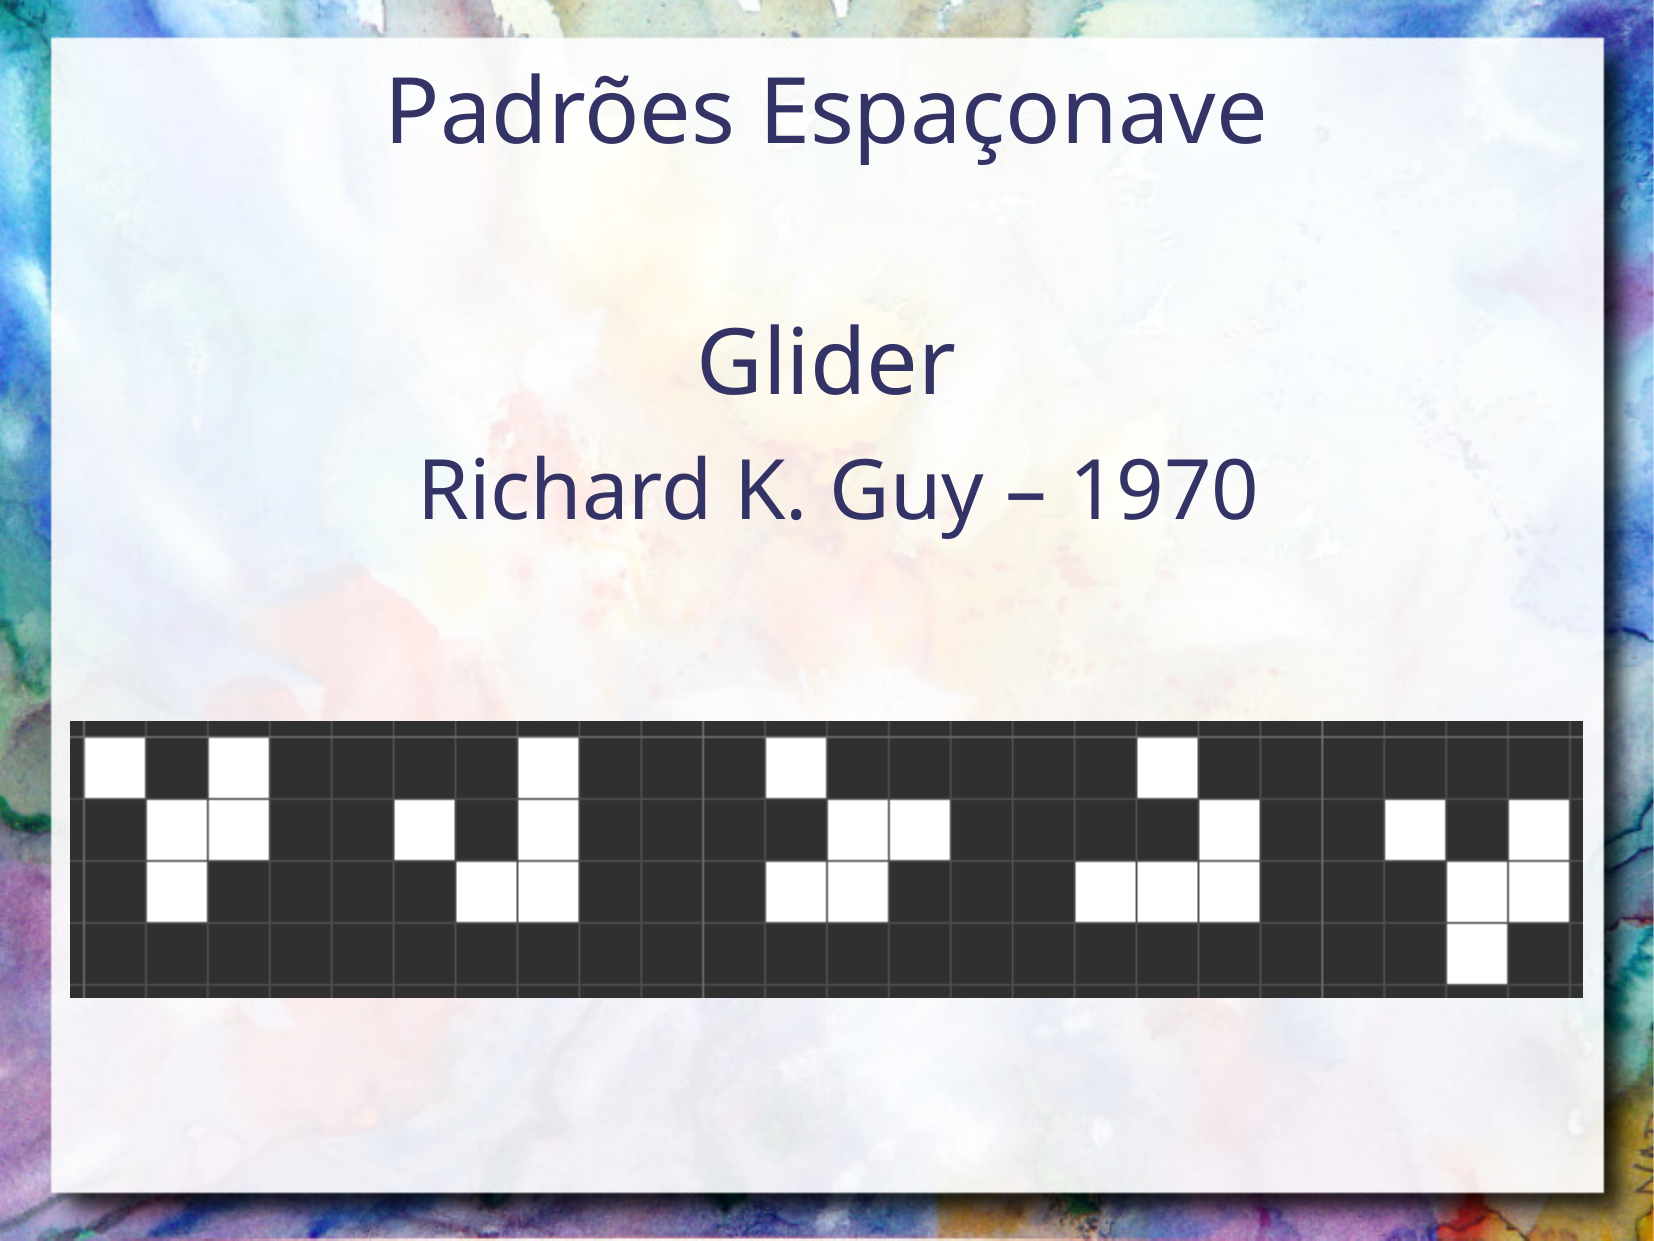

# Padrões Espaçonave Glider Richard K. Guy – 1970